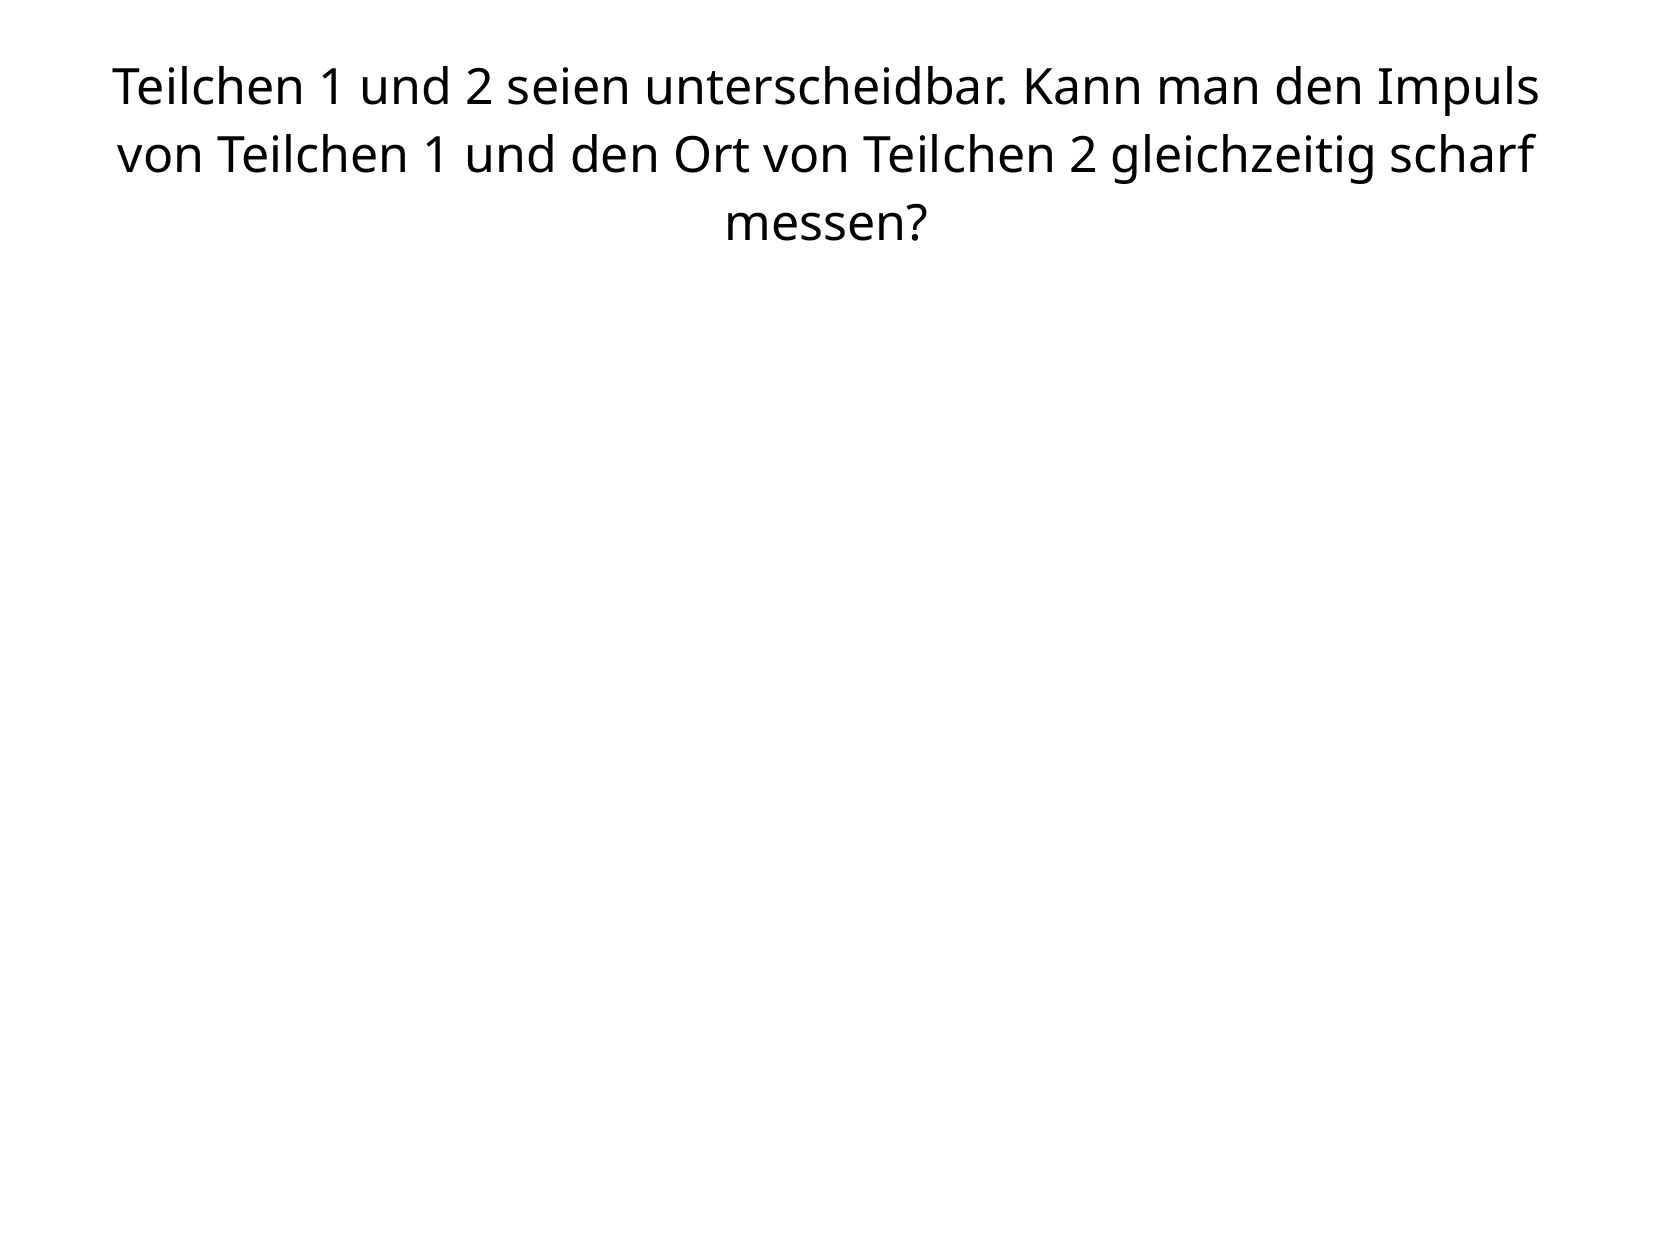

# Teilchen 1 und 2 seien unterscheidbar. Kann man den Impuls von Teilchen 1 und den Ort von Teilchen 2 gleichzeitig scharf messen?